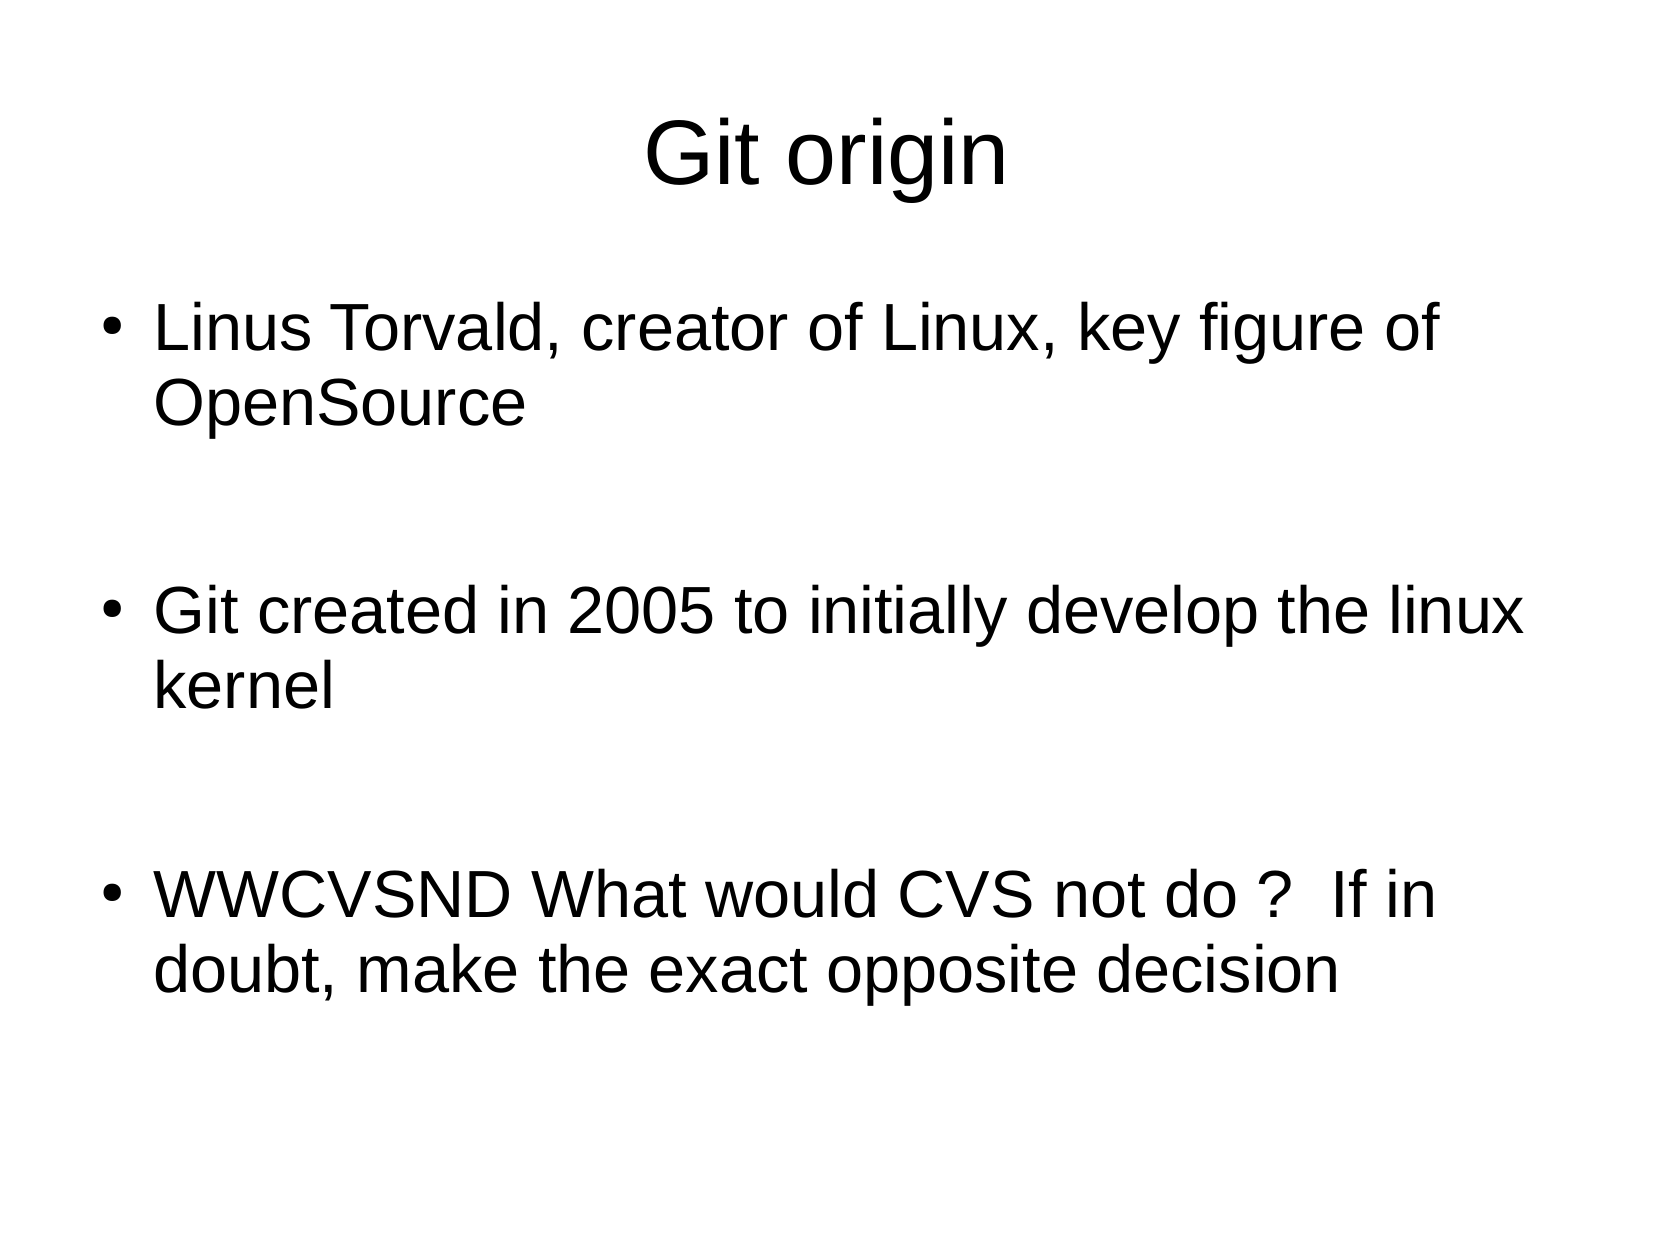

# Git origin
Linus Torvald, creator of Linux, key figure of OpenSource
Git created in 2005 to initially develop the linux kernel
WWCVSND What would CVS not do ? If in doubt, make the exact opposite decision